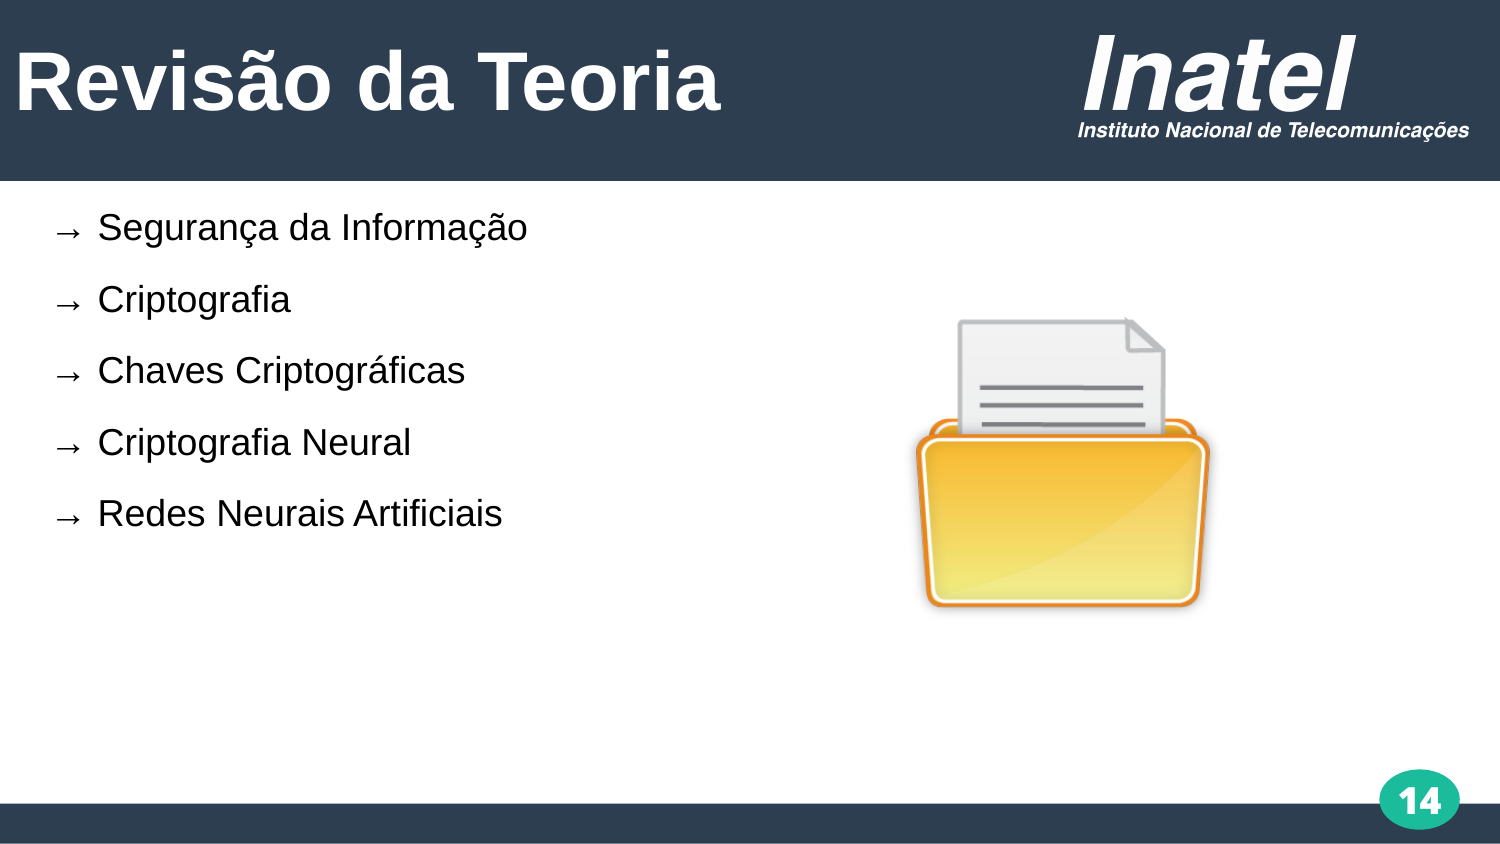

Revisão da Teoria
→ Segurança da Informação
→ Criptografia
→ Chaves Criptográficas
→ Criptografia Neural
→ Redes Neurais Artificiais
14